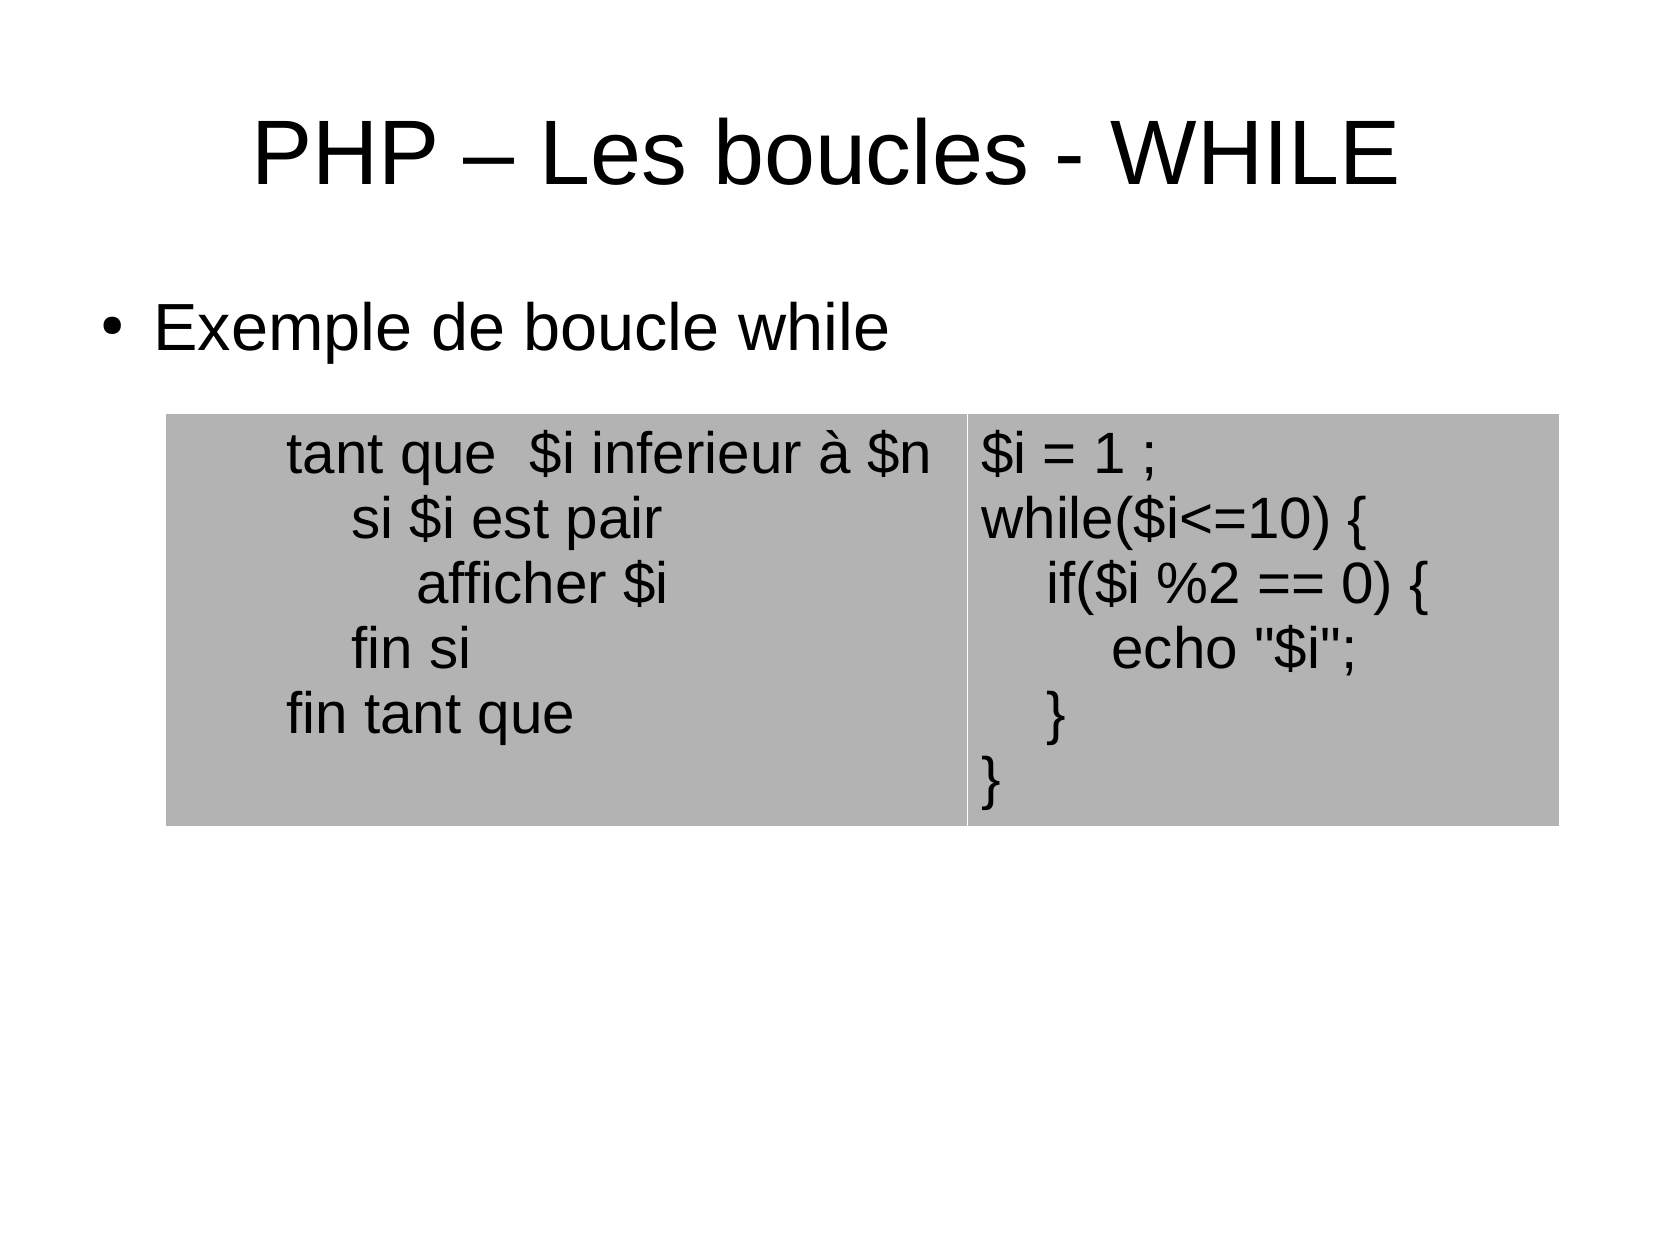

# PHP – Les boucles - WHILE
Exemple de boucle while
| tant que $i inferieur à $n si $i est pair afficher $i fin si fin tant que | $i = 1 ; while($i<=10) { if($i %2 == 0) { echo "$i"; } } |
| --- | --- |